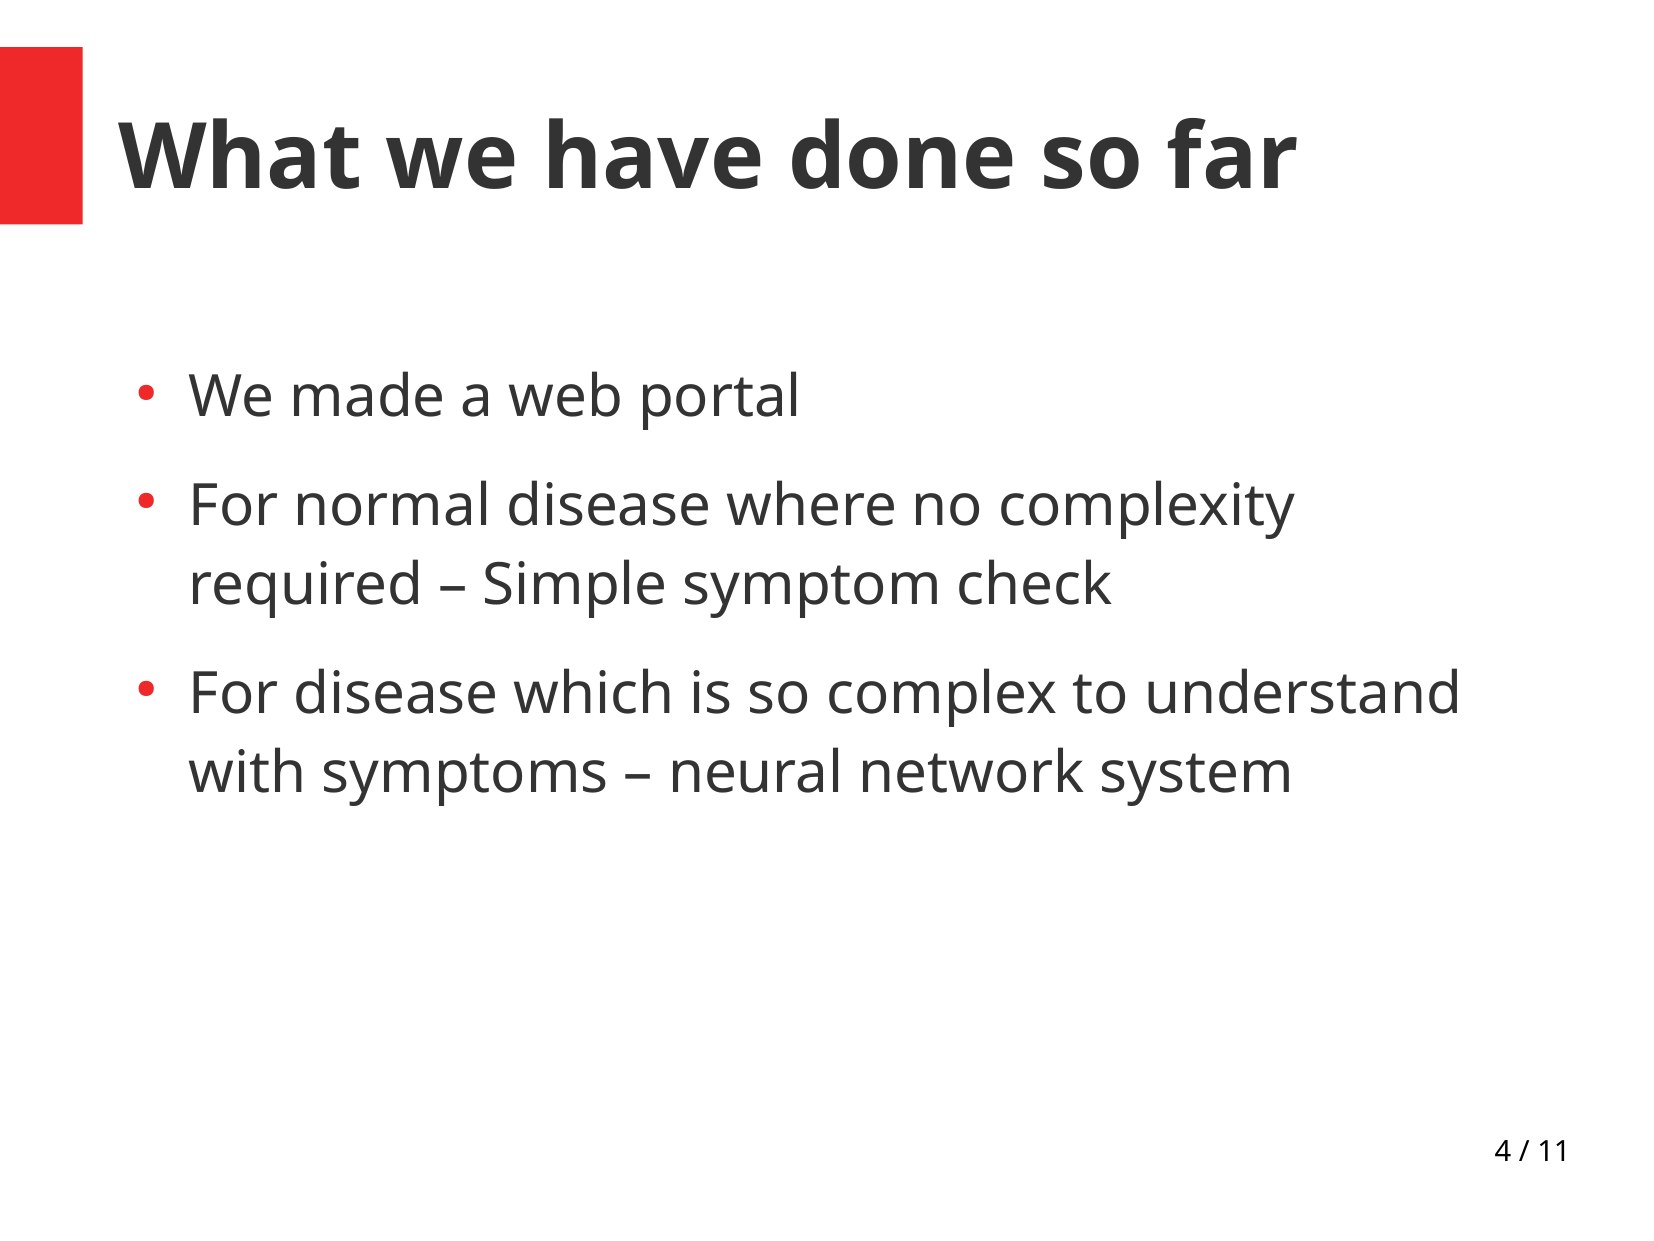

# What we have done so far
We made a web portal
For normal disease where no complexity required – Simple symptom check
For disease which is so complex to understand with symptoms – neural network system
4